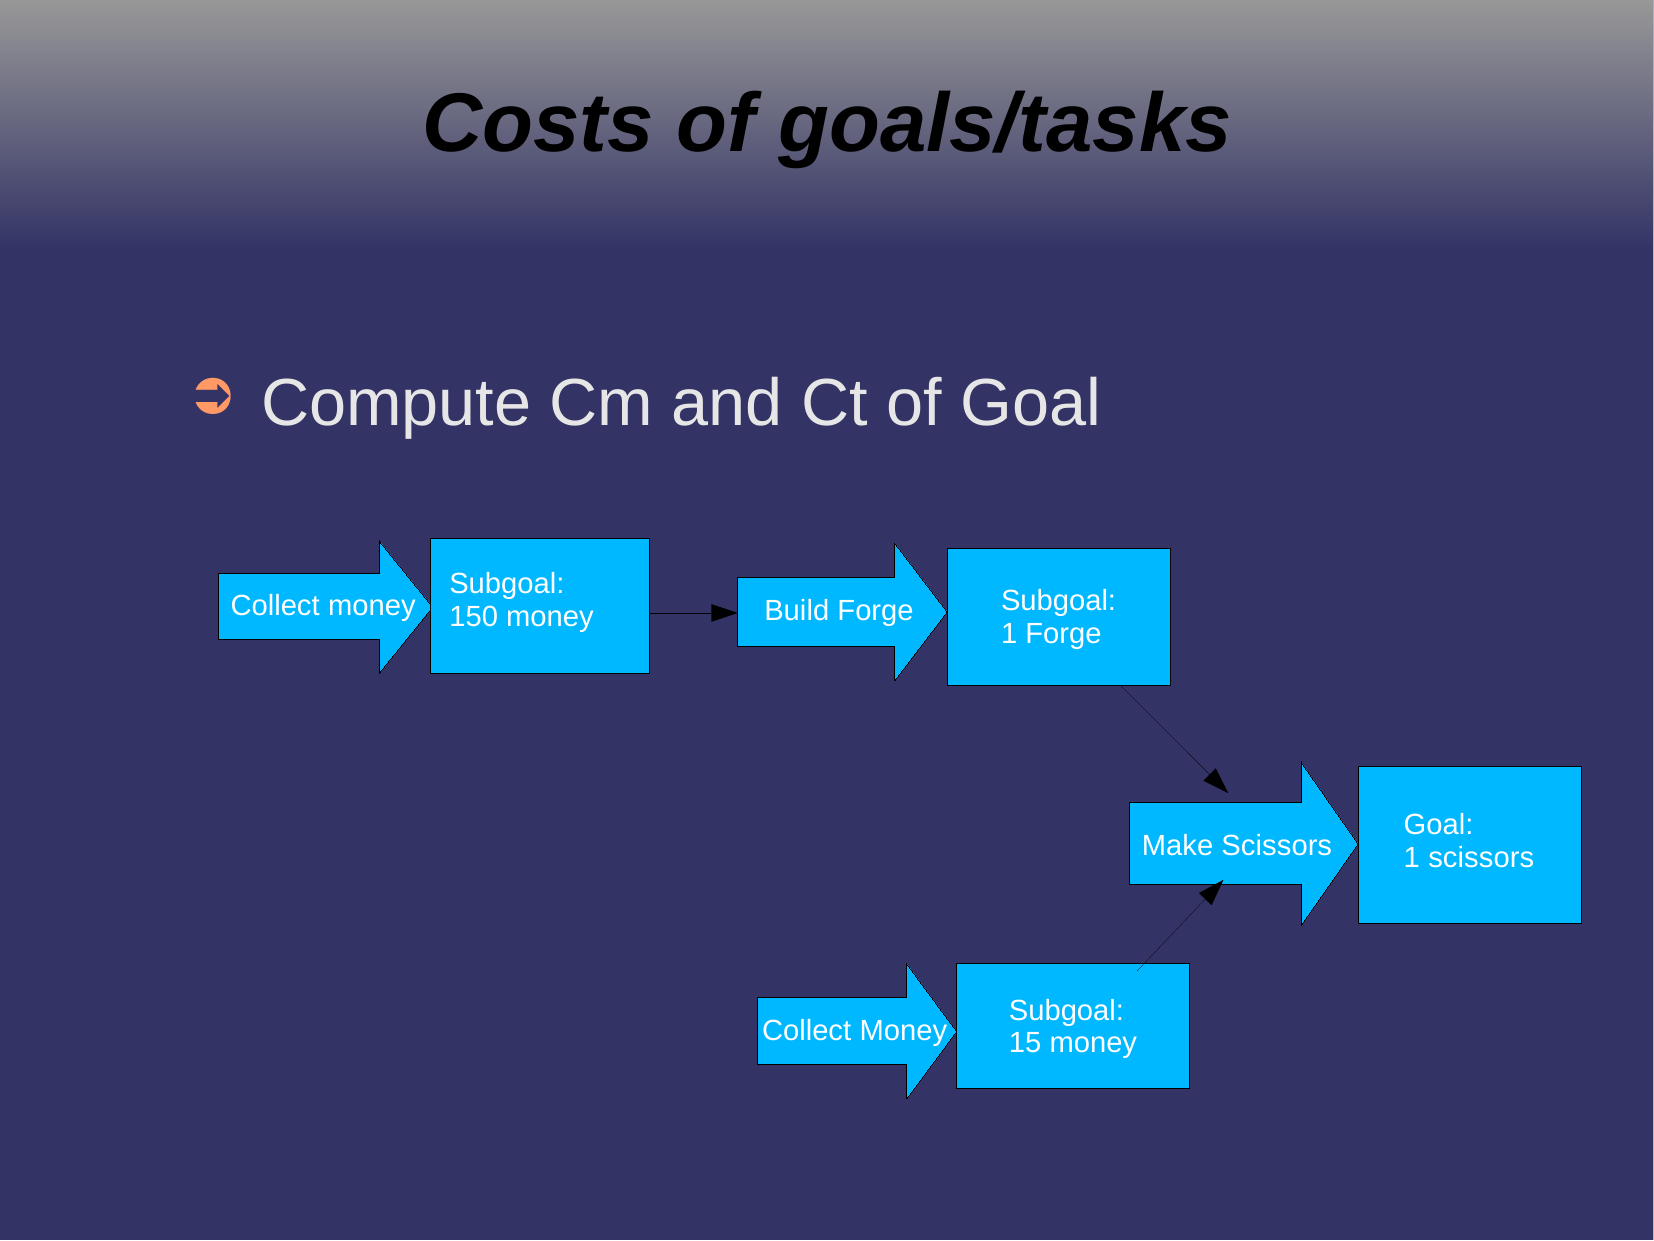

# Costs of goals/tasks
Compute Cm and Ct of Goal
Subgoal:
1 Forge
Subgoal:
150 money
Collect money
Build Forge
Goal:
1 scissors
Make Scissors
Subgoal:
15 money
Collect Money